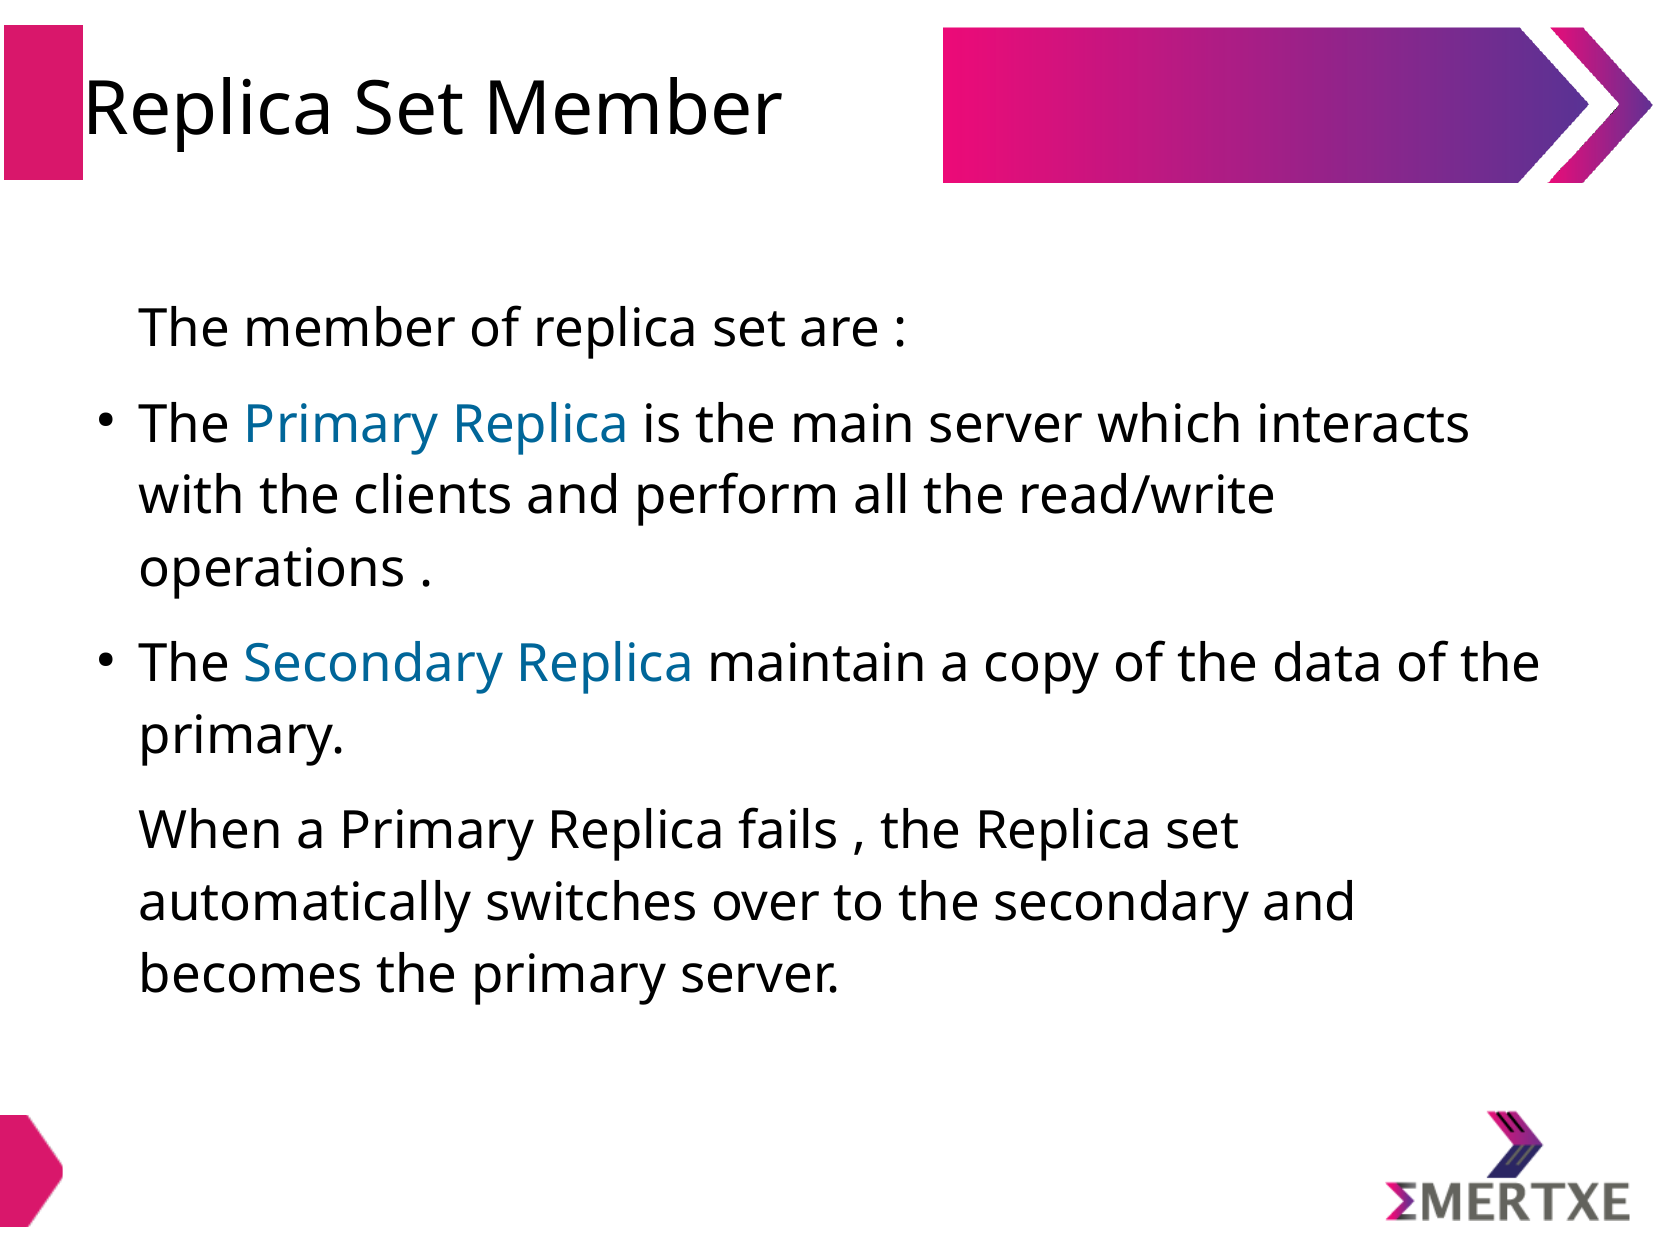

# Replica Set Member
The member of replica set are :
The Primary Replica is the main server which interacts with the clients and perform all the read/write operations .
The Secondary Replica maintain a copy of the data of the primary.
When a Primary Replica fails , the Replica set automatically switches over to the secondary and becomes the primary server.